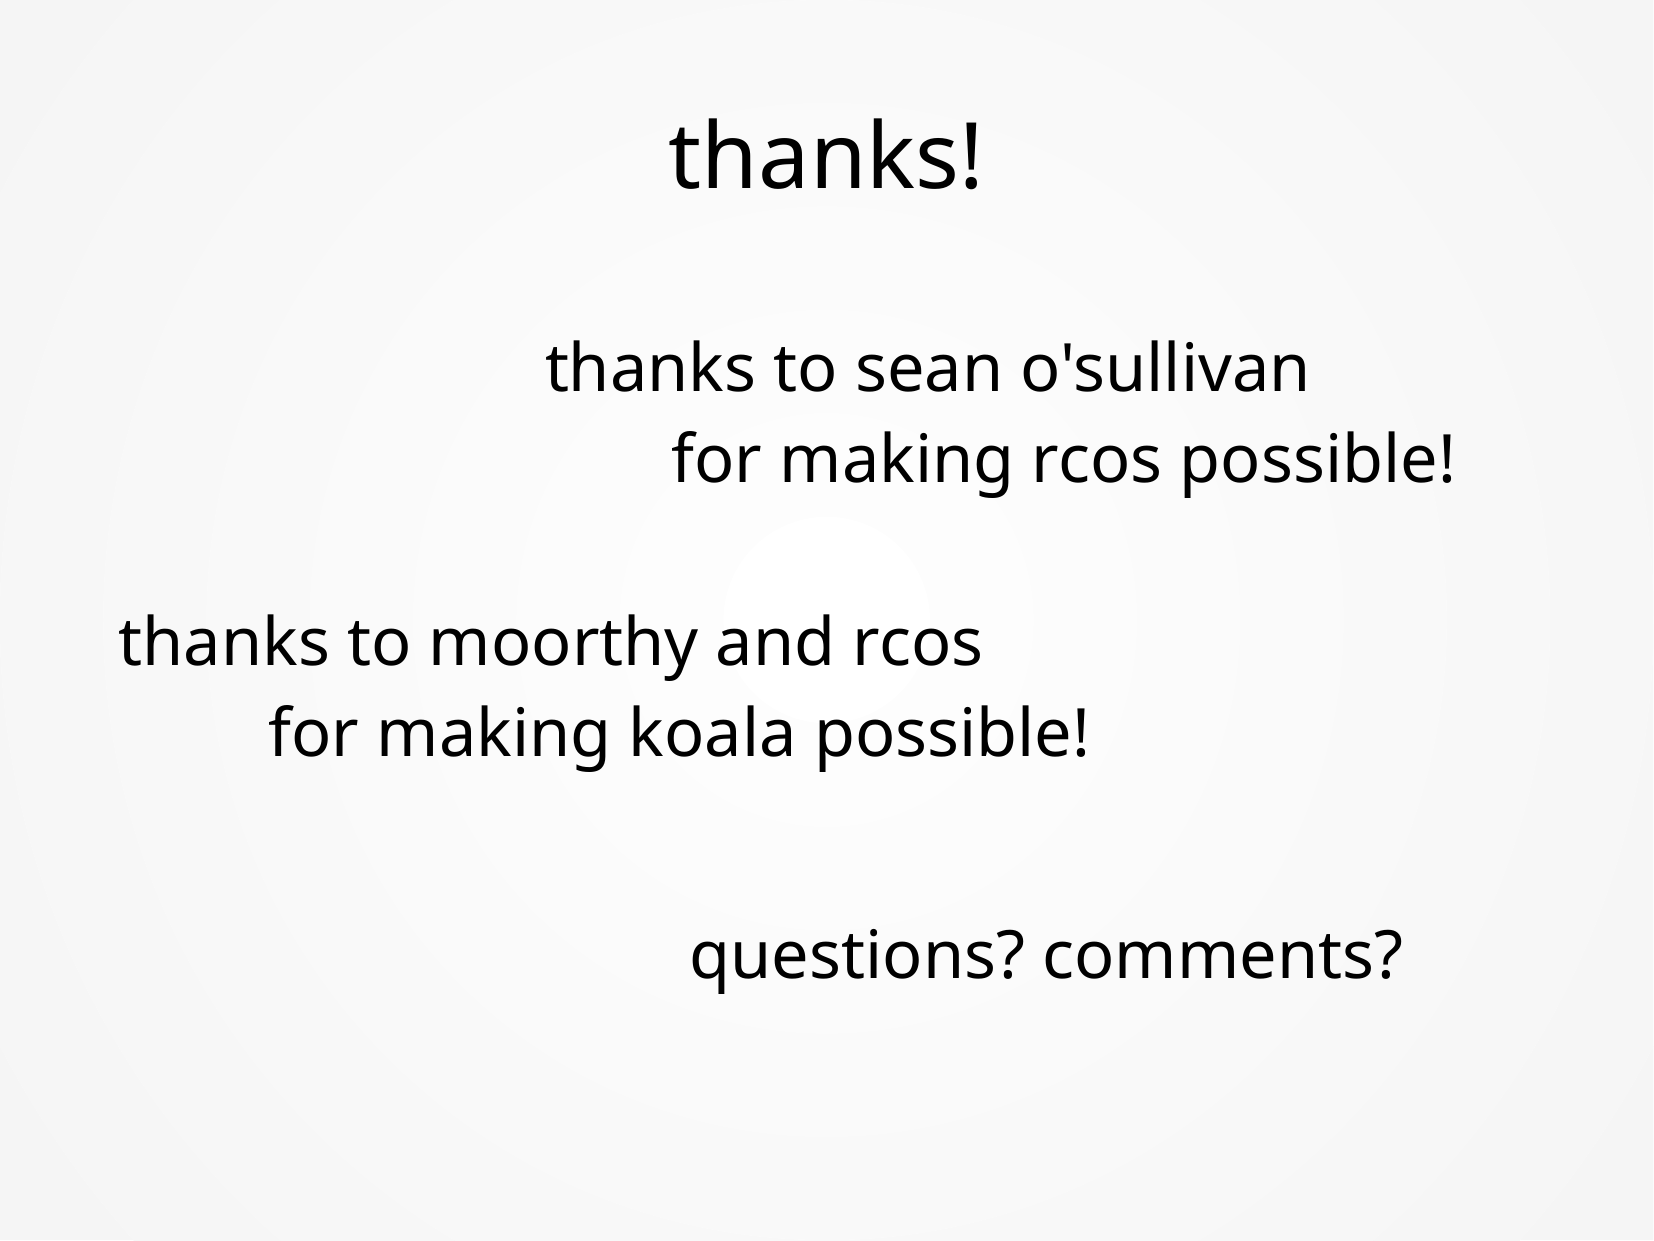

# thanks!
thanks to sean o'sullivan
	 for making rcos possible!
thanks to moorthy and rcos
 	for making koala possible!
questions? comments?